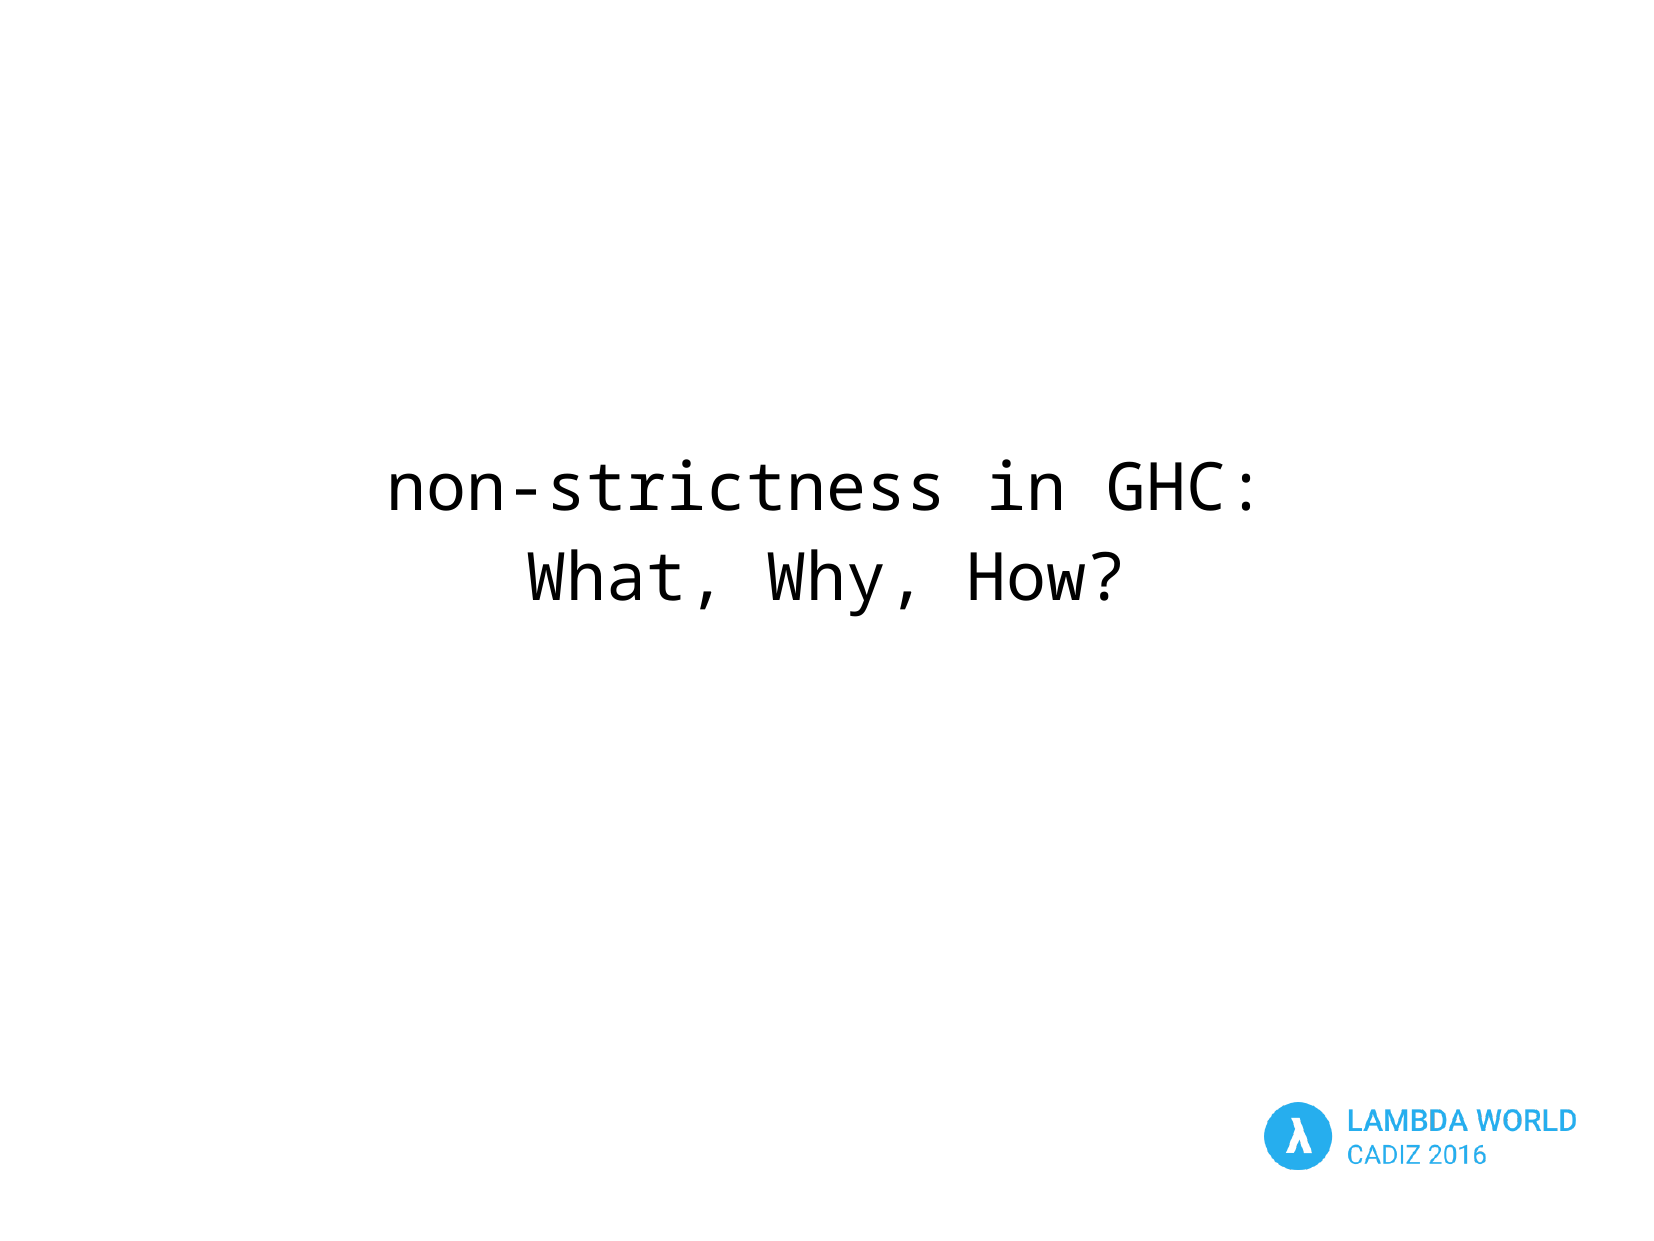

# non-strictness in GHC:
What, Why, How?